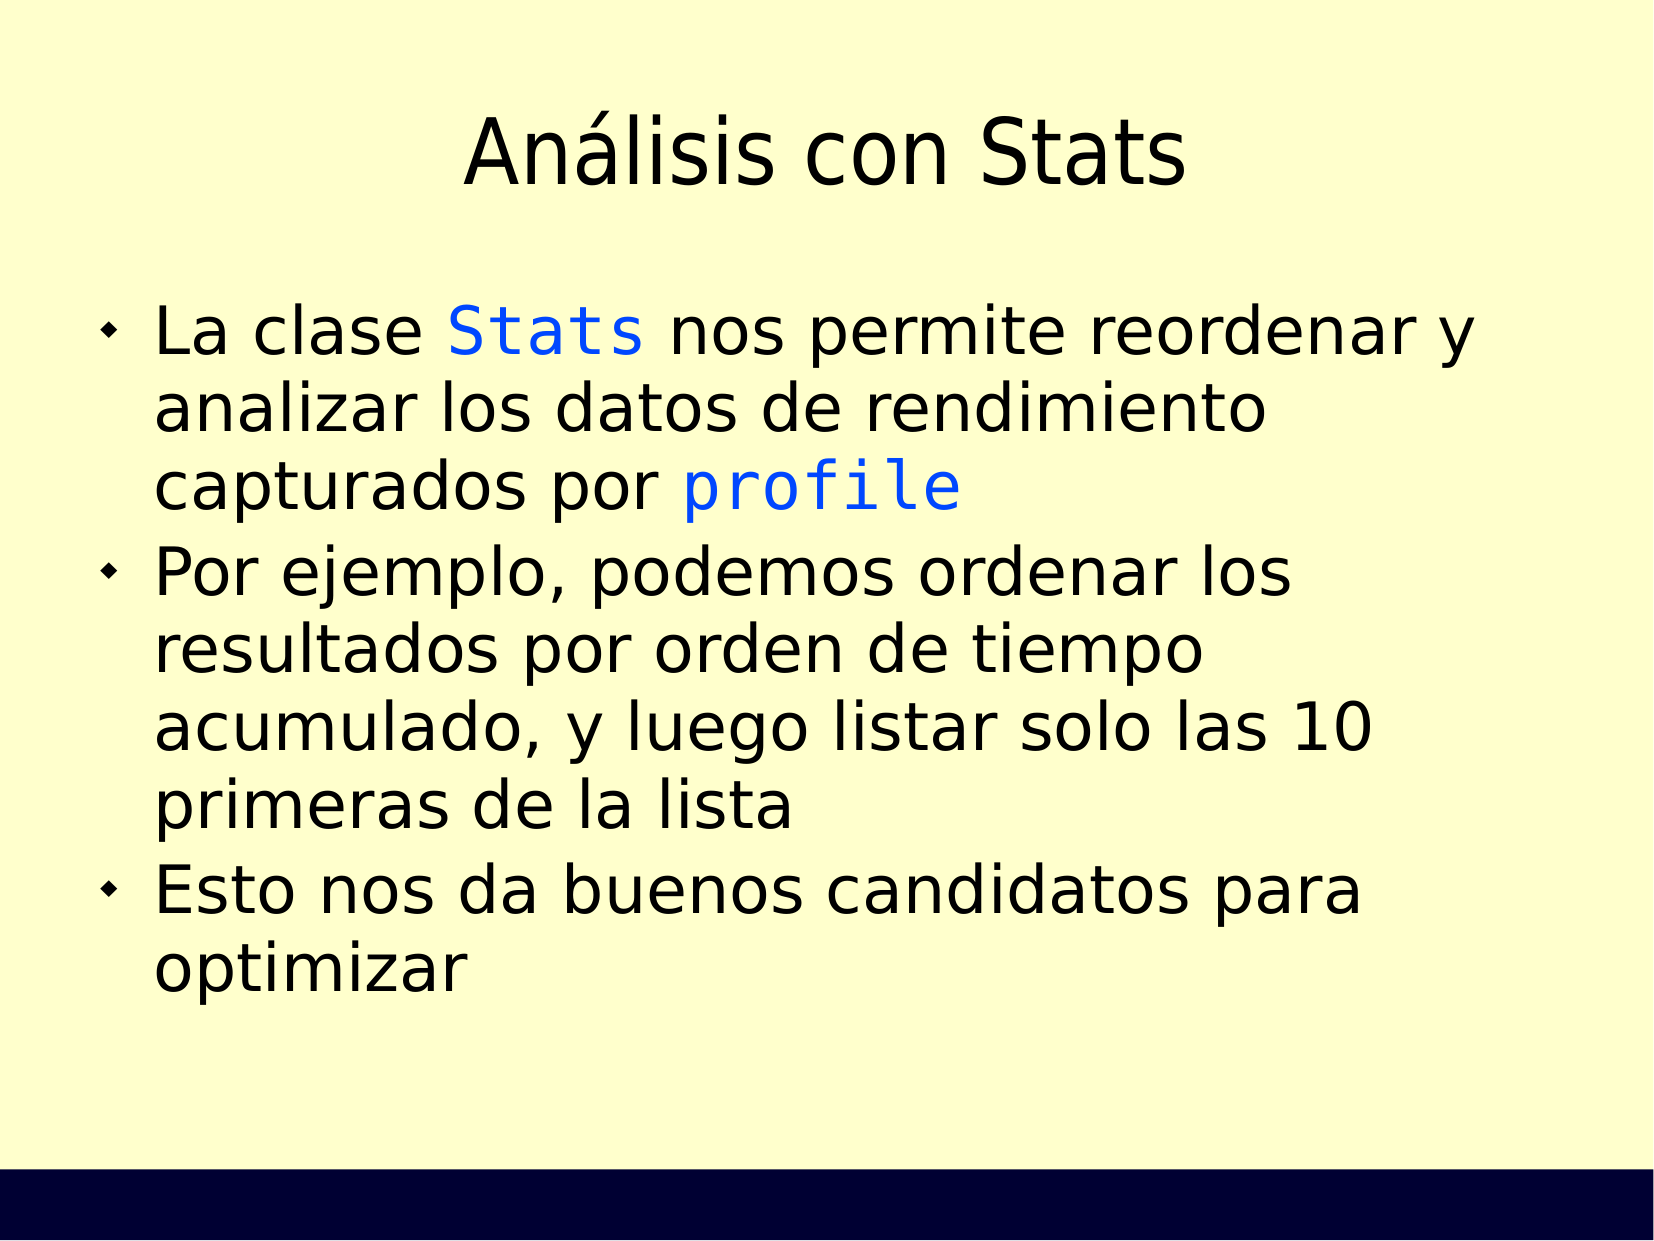

# Análisis con Stats
La clase Stats nos permite reordenar y analizar los datos de rendimiento capturados por profile
Por ejemplo, podemos ordenar los resultados por orden de tiempo acumulado, y luego listar solo las 10 primeras de la lista
Esto nos da buenos candidatos para optimizar